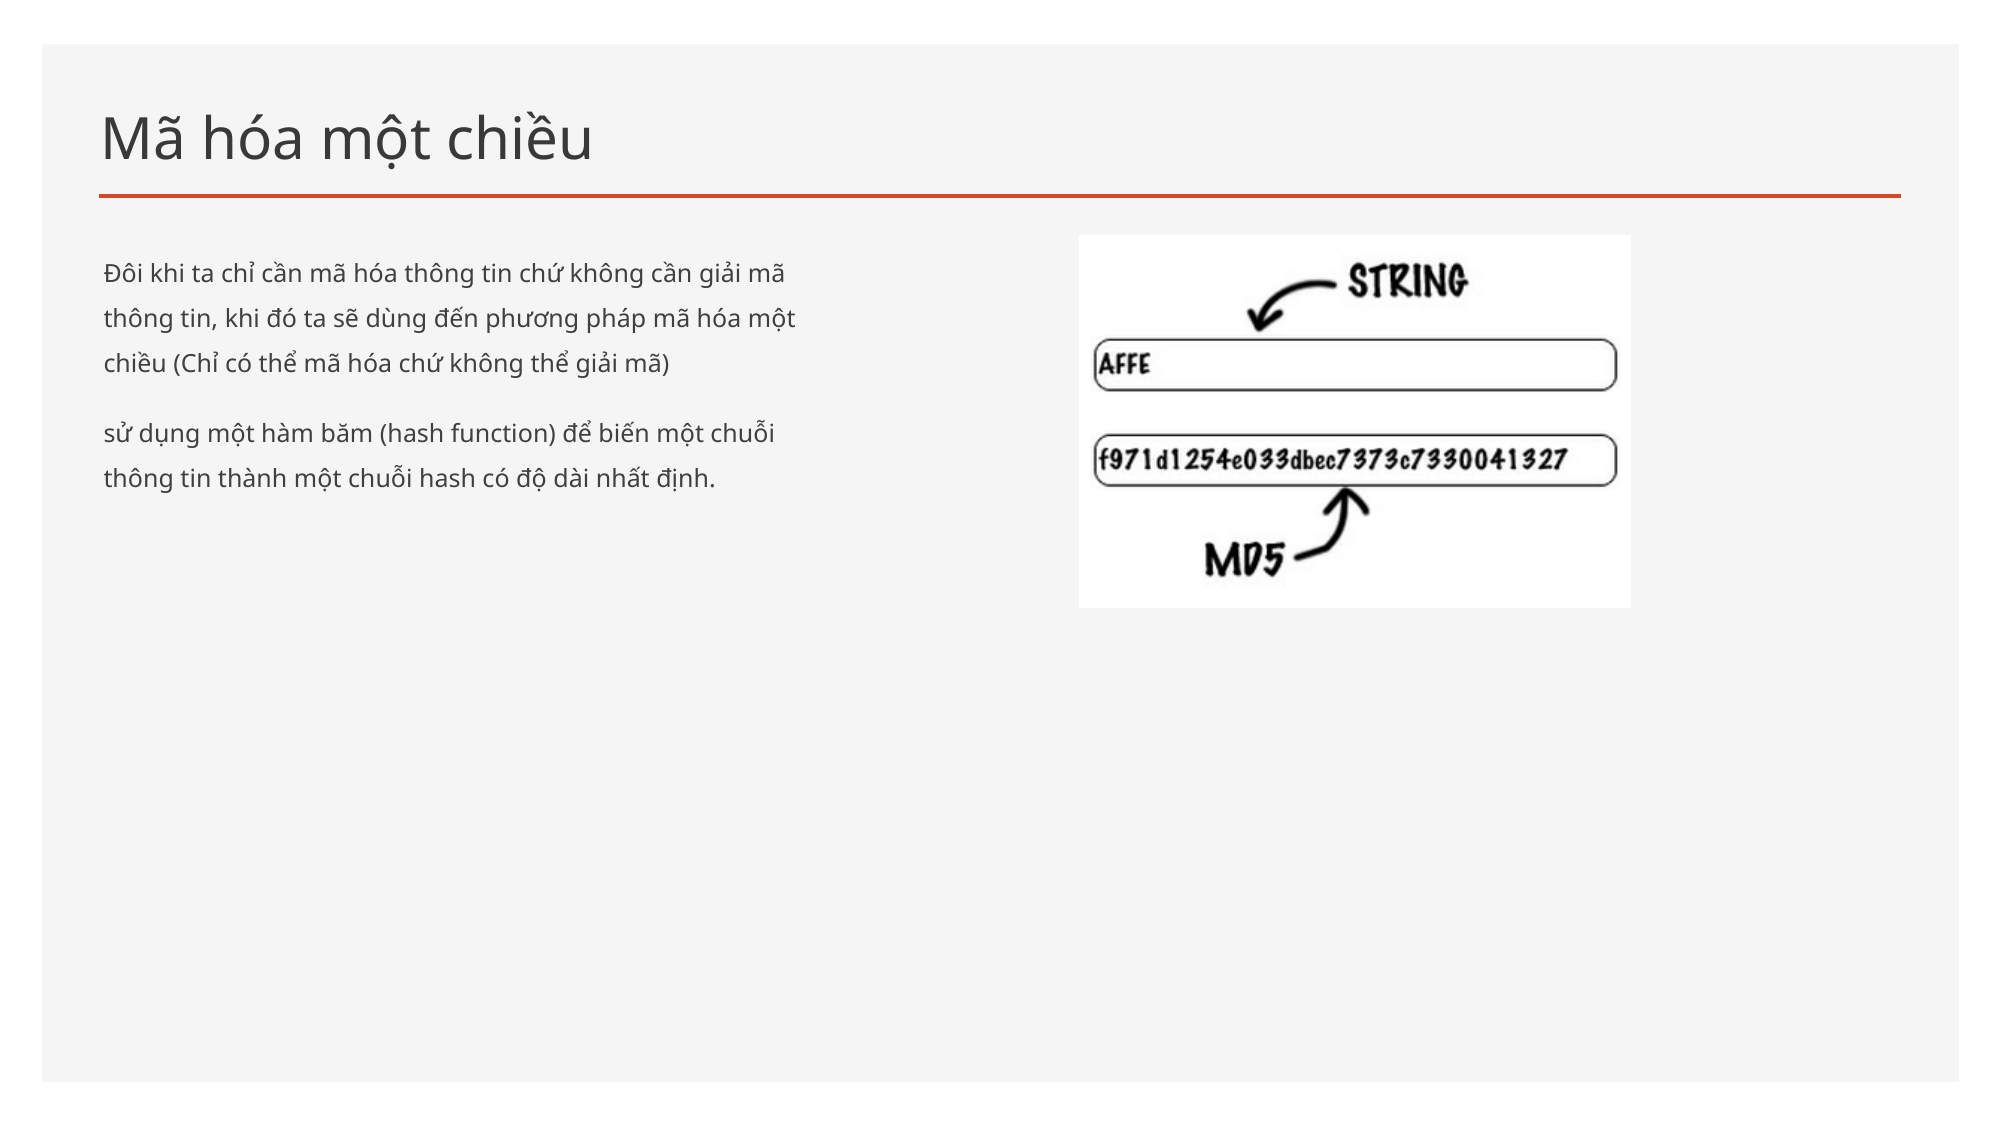

# Mã hóa một chiều
Đôi khi ta chỉ cần mã hóa thông tin chứ không cần giải mã thông tin, khi đó ta sẽ dùng đến phương pháp mã hóa một chiều (Chỉ có thể mã hóa chứ không thể giải mã)
sử dụng một hàm băm (hash function) để biến một chuỗi thông tin thành một chuỗi hash có độ dài nhất định.